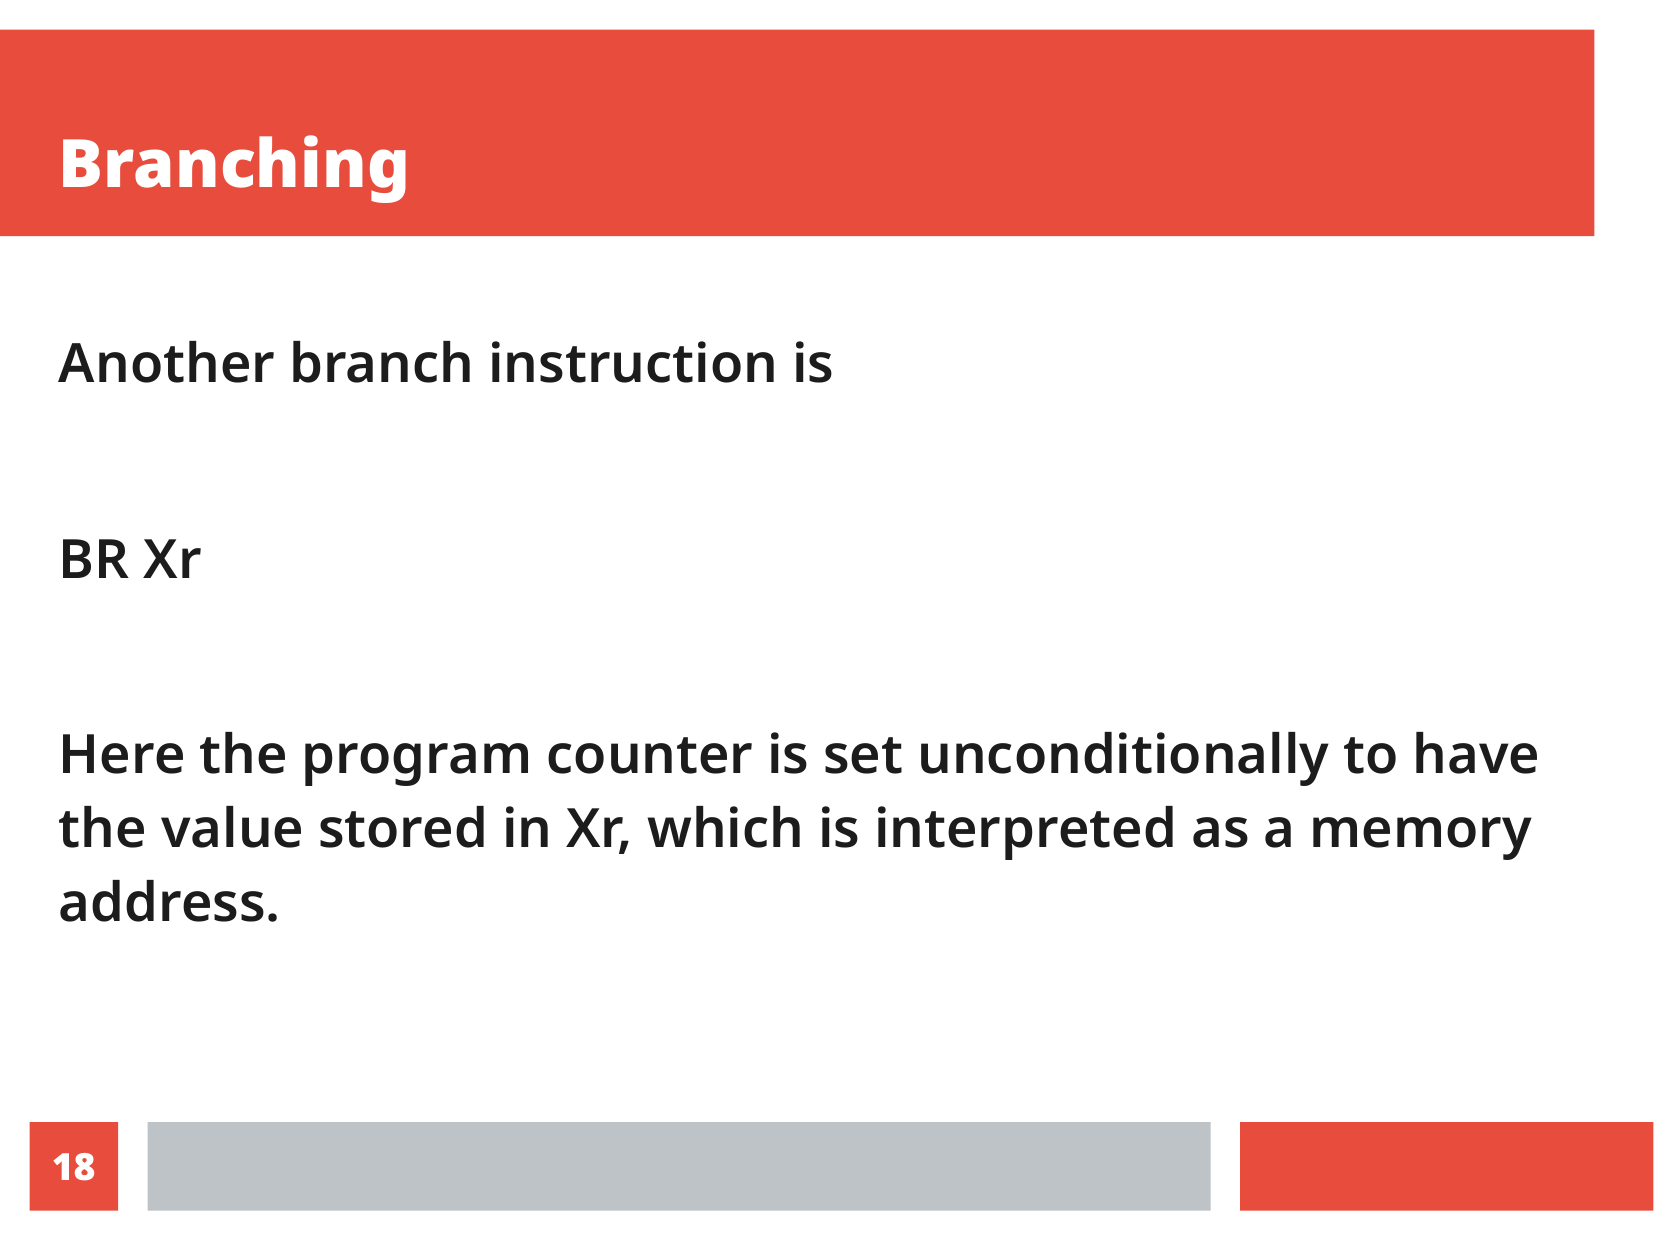

# Branching
Another branch instruction is
BR Xr
Here the program counter is set unconditionally to have the value stored in Xr, which is interpreted as a memory address.
18